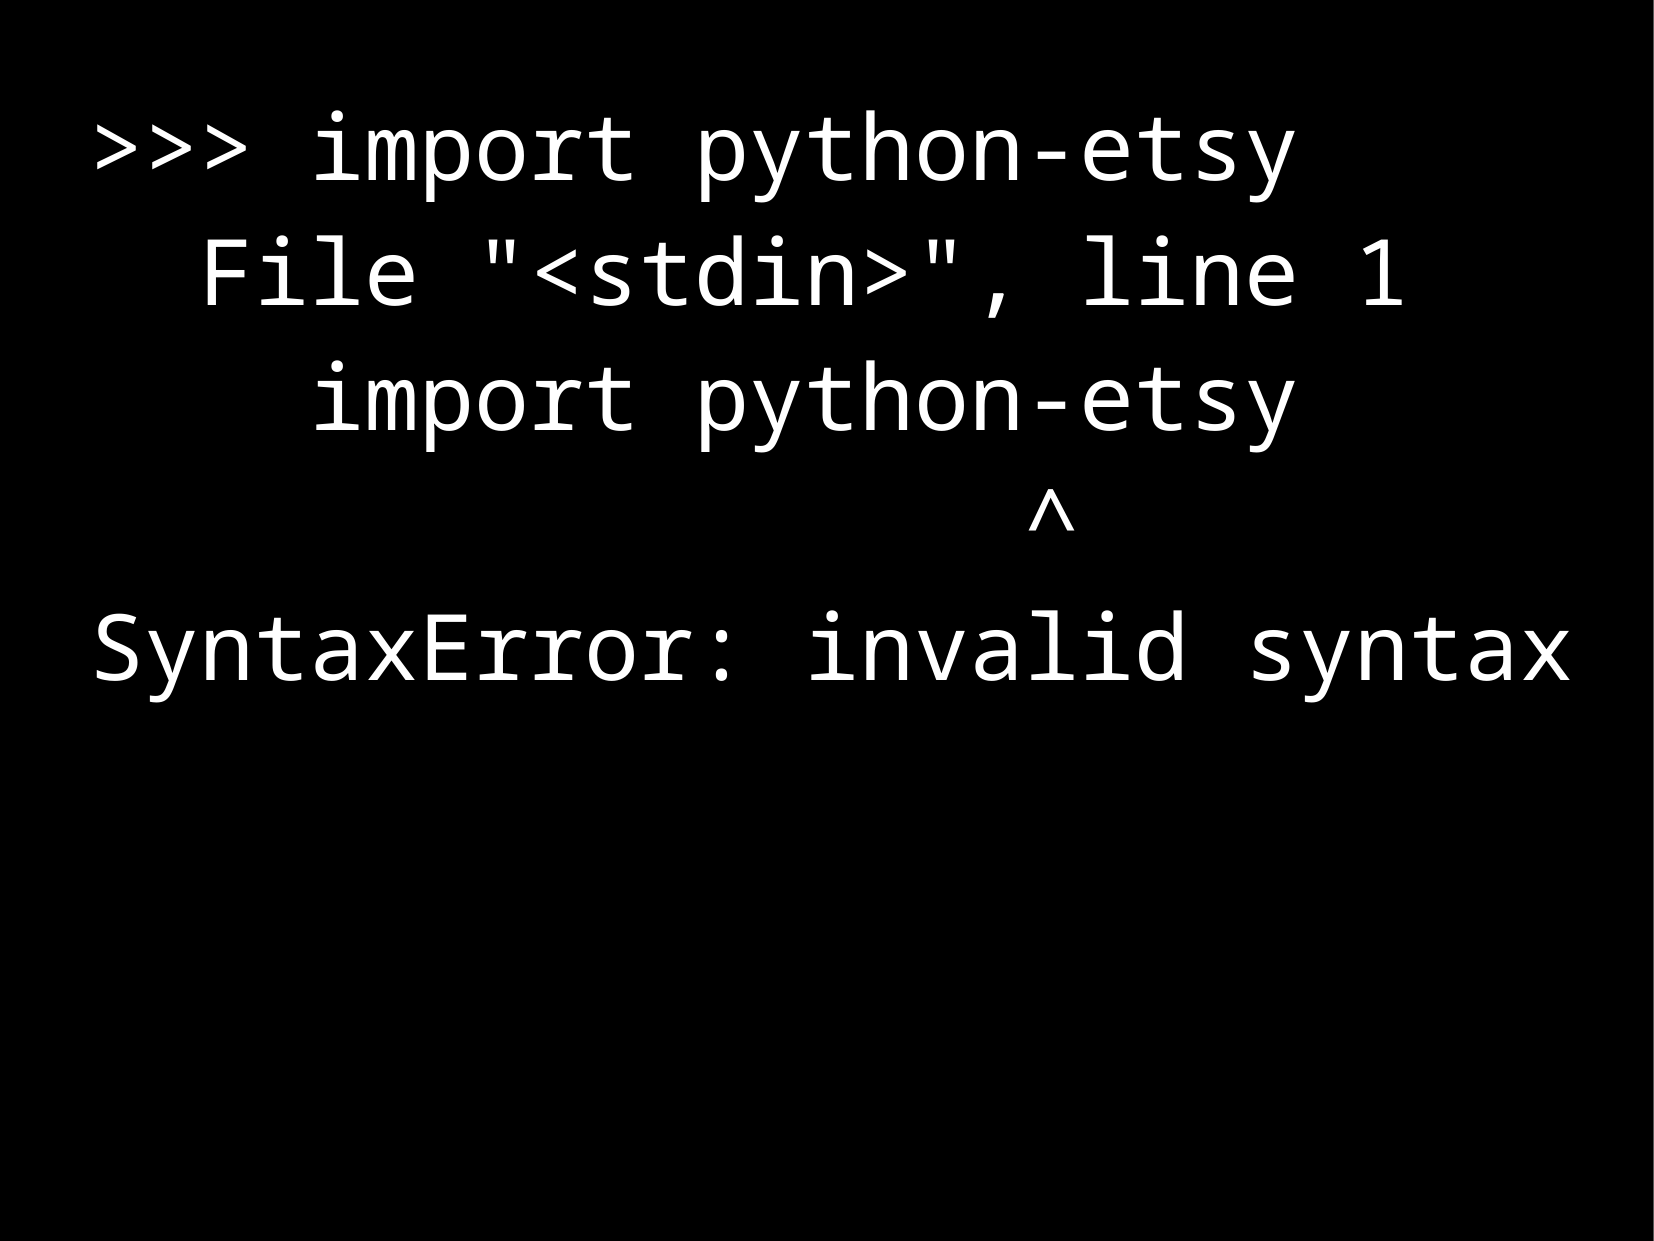

>>> import python-etsy
 File "<stdin>", line 1
 import python-etsy
 ^
SyntaxError: invalid syntax